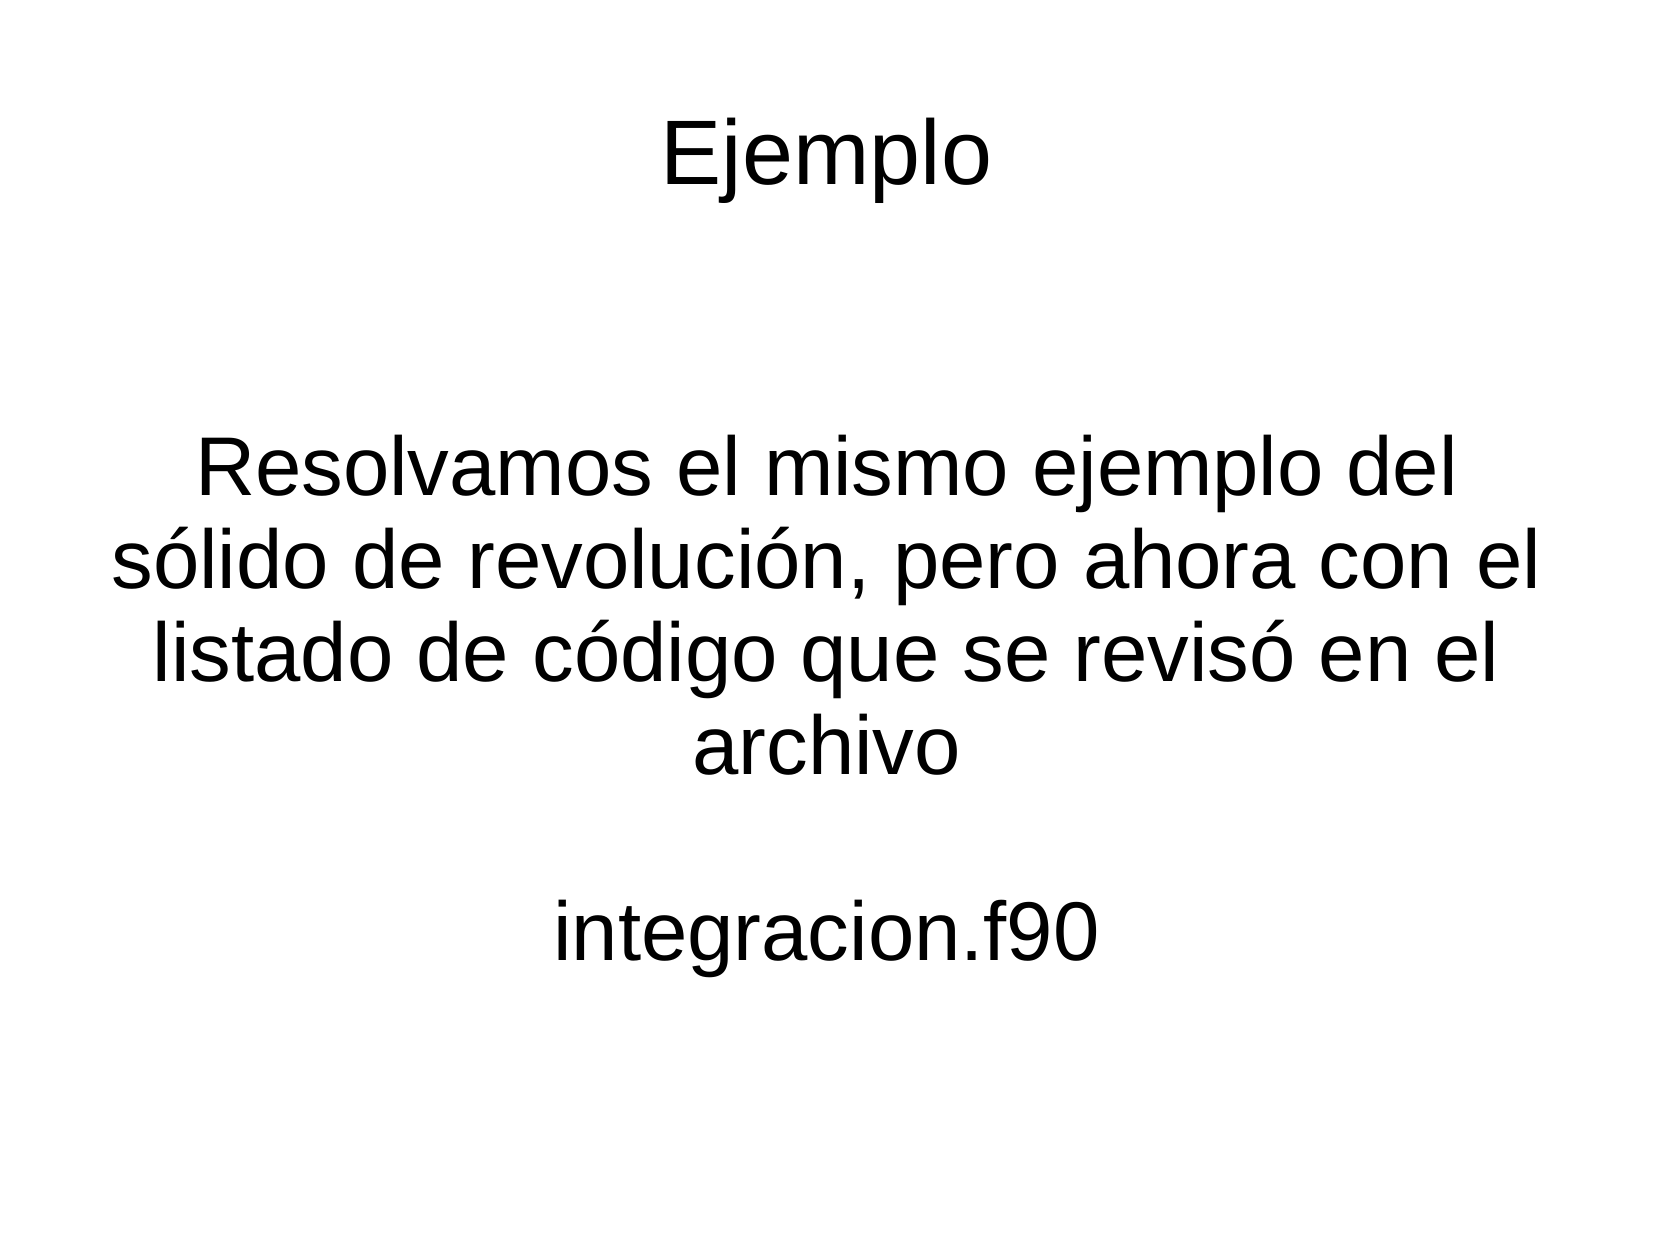

# Ejemplo
Resolvamos el mismo ejemplo del sólido de revolución, pero ahora con el listado de código que se revisó en el archivo
integracion.f90